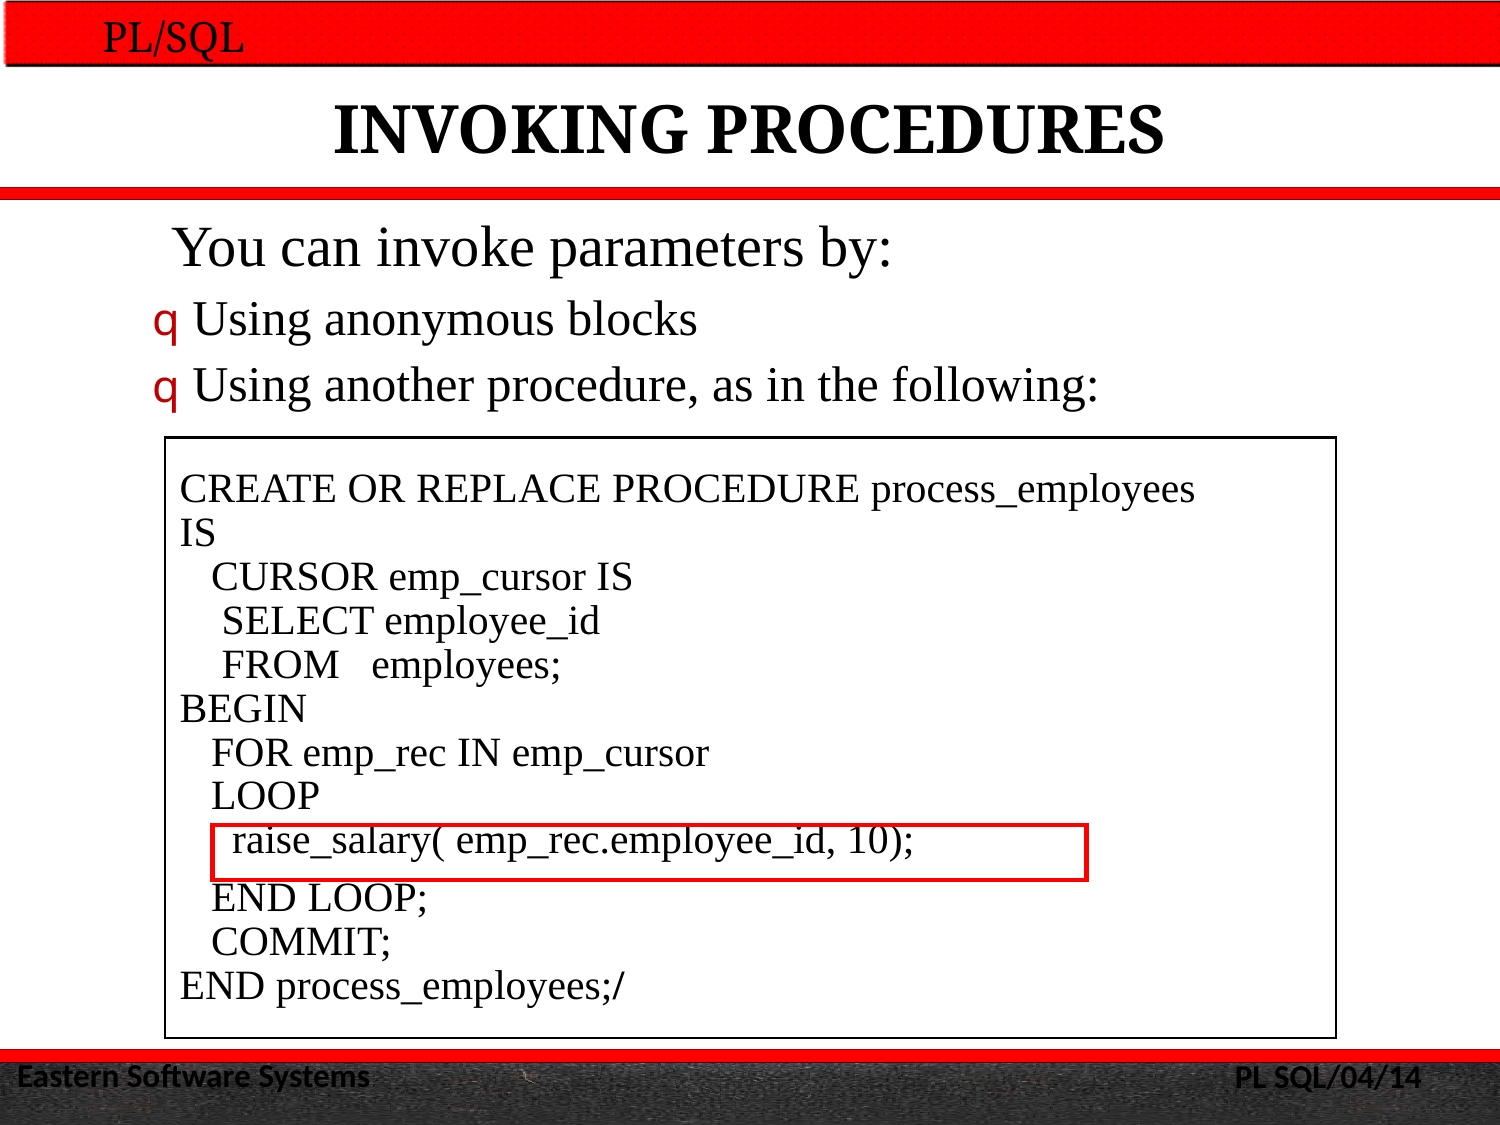

PL/SQL
INVOKING PROCEDURES
You can invoke parameters by:
 Using anonymous blocks
 Using another procedure, as in the following:
CREATE OR REPLACE PROCEDURE process_employees
IS
 CURSOR emp_cursor IS
 SELECT employee_id
 FROM employees;
BEGIN
 FOR emp_rec IN emp_cursor
 LOOP
 raise_salary( emp_rec.employee_id, 10);
 END LOOP;
 COMMIT;
END process_employees;/
Eastern Software Systems
				 PL SQL/04/14